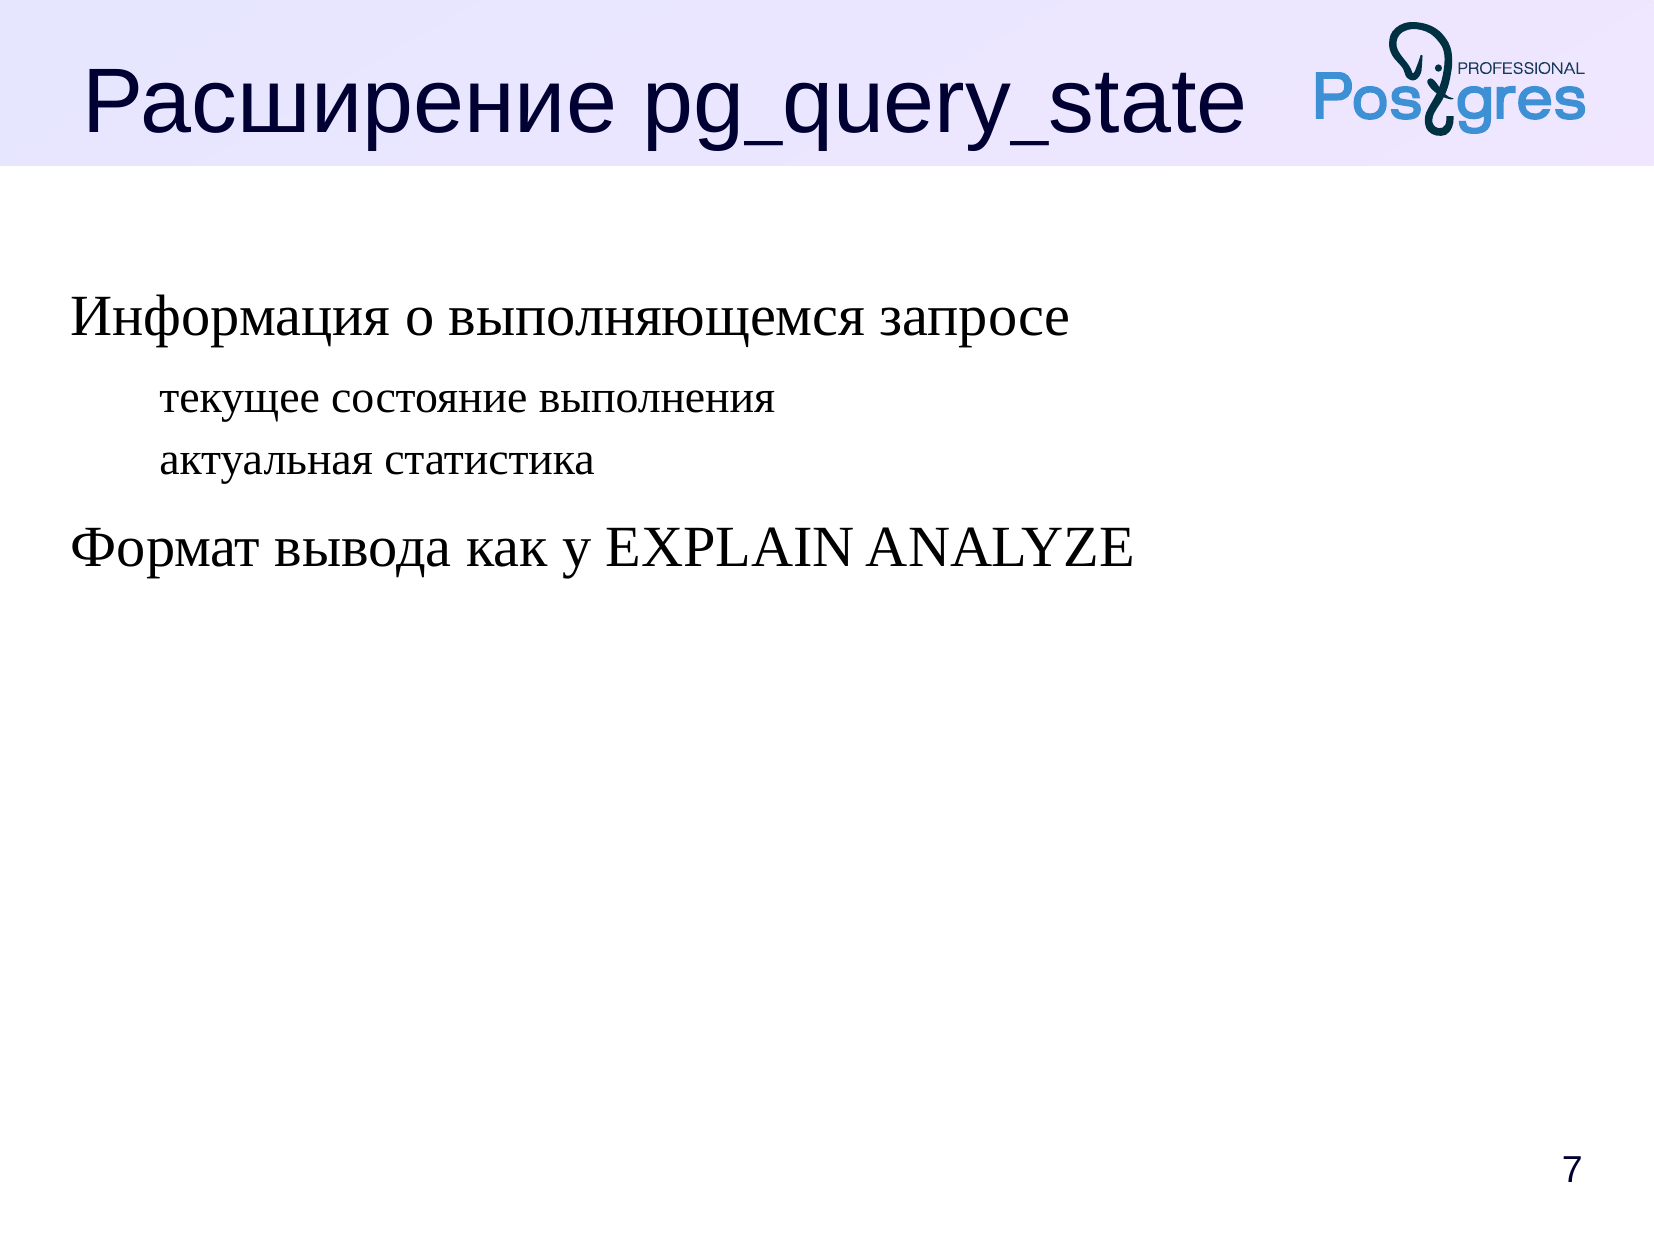

# Расширение pg_query_state
Информация о выполняющемся запросе
текущее состояние выполнения
актуальная статистика
Формат вывода как у EXPLAIN ANALYZE